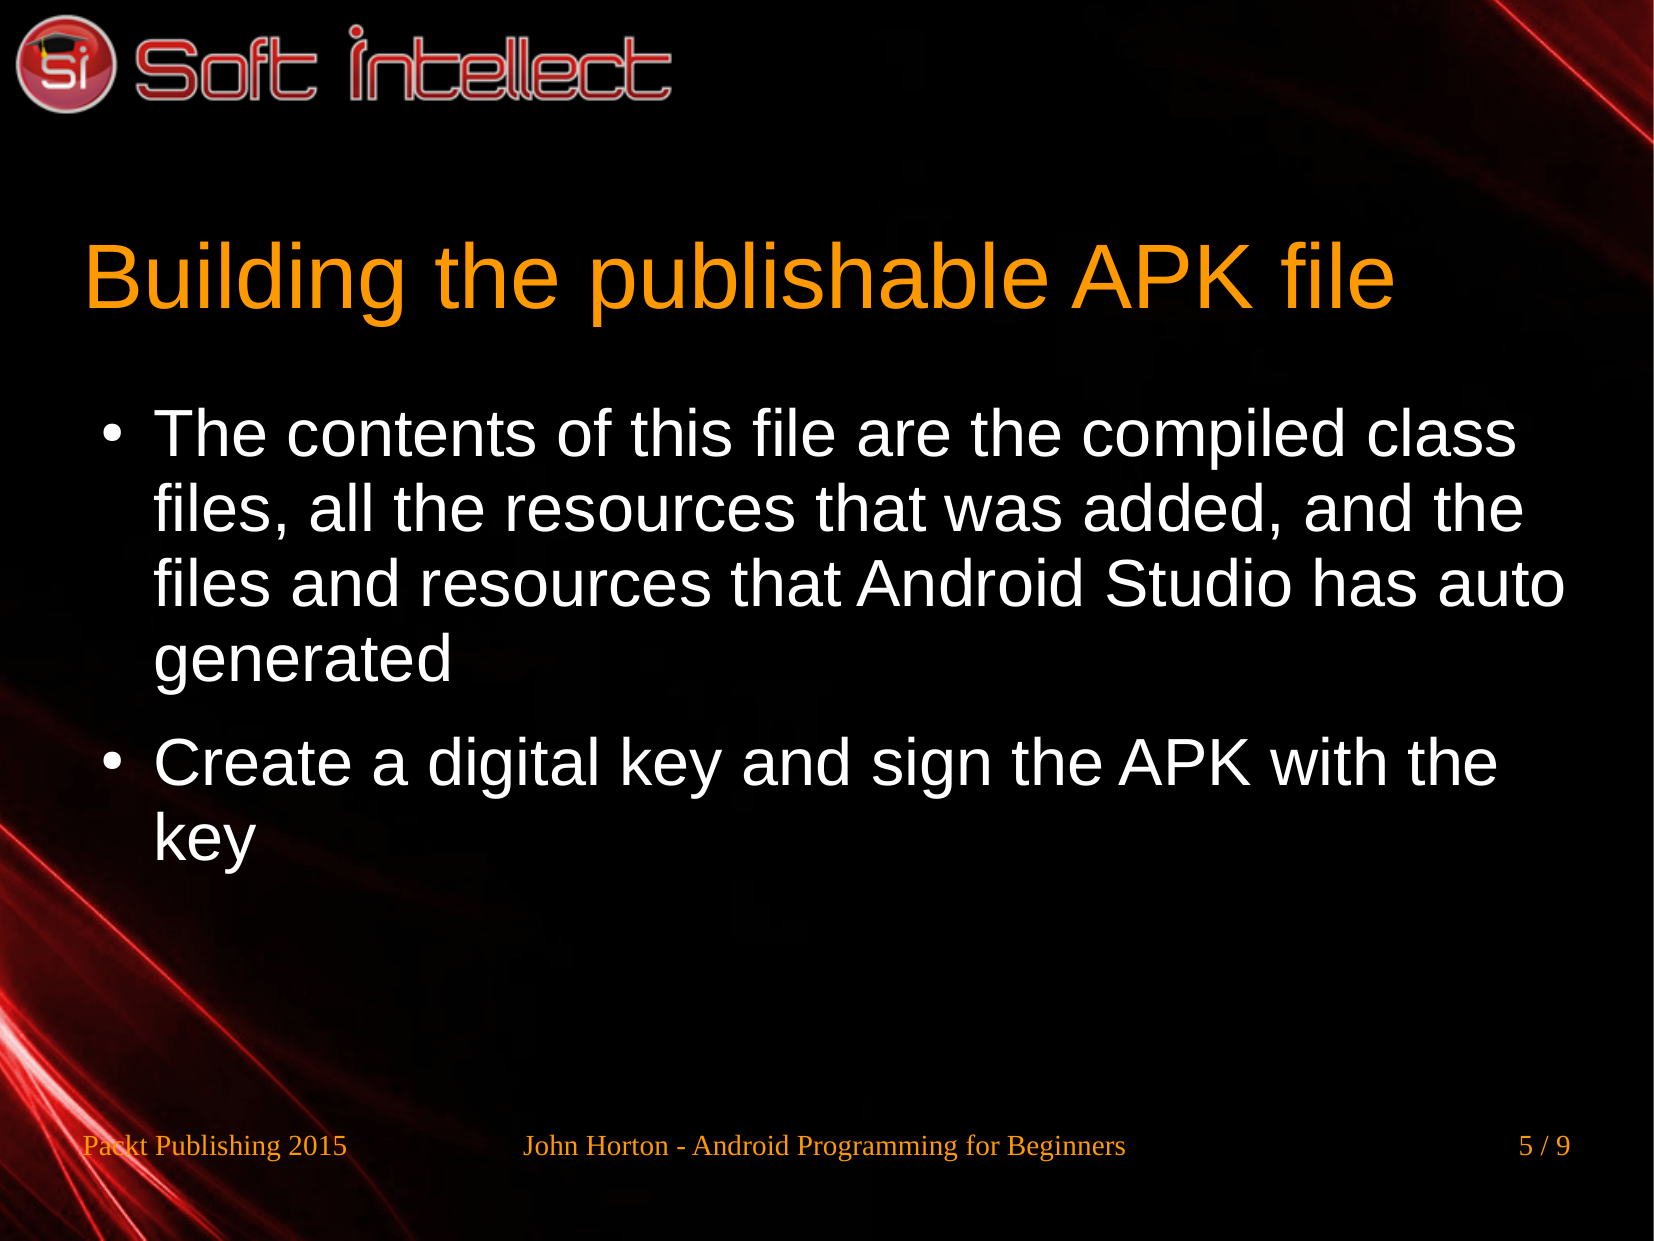

# Building the publishable APK file
The contents of this file are the compiled class files, all the resources that was added, and the files and resources that Android Studio has auto generated
Create a digital key and sign the APK with the key
Packt Publishing 2015
John Horton - Android Programming for Beginners
5